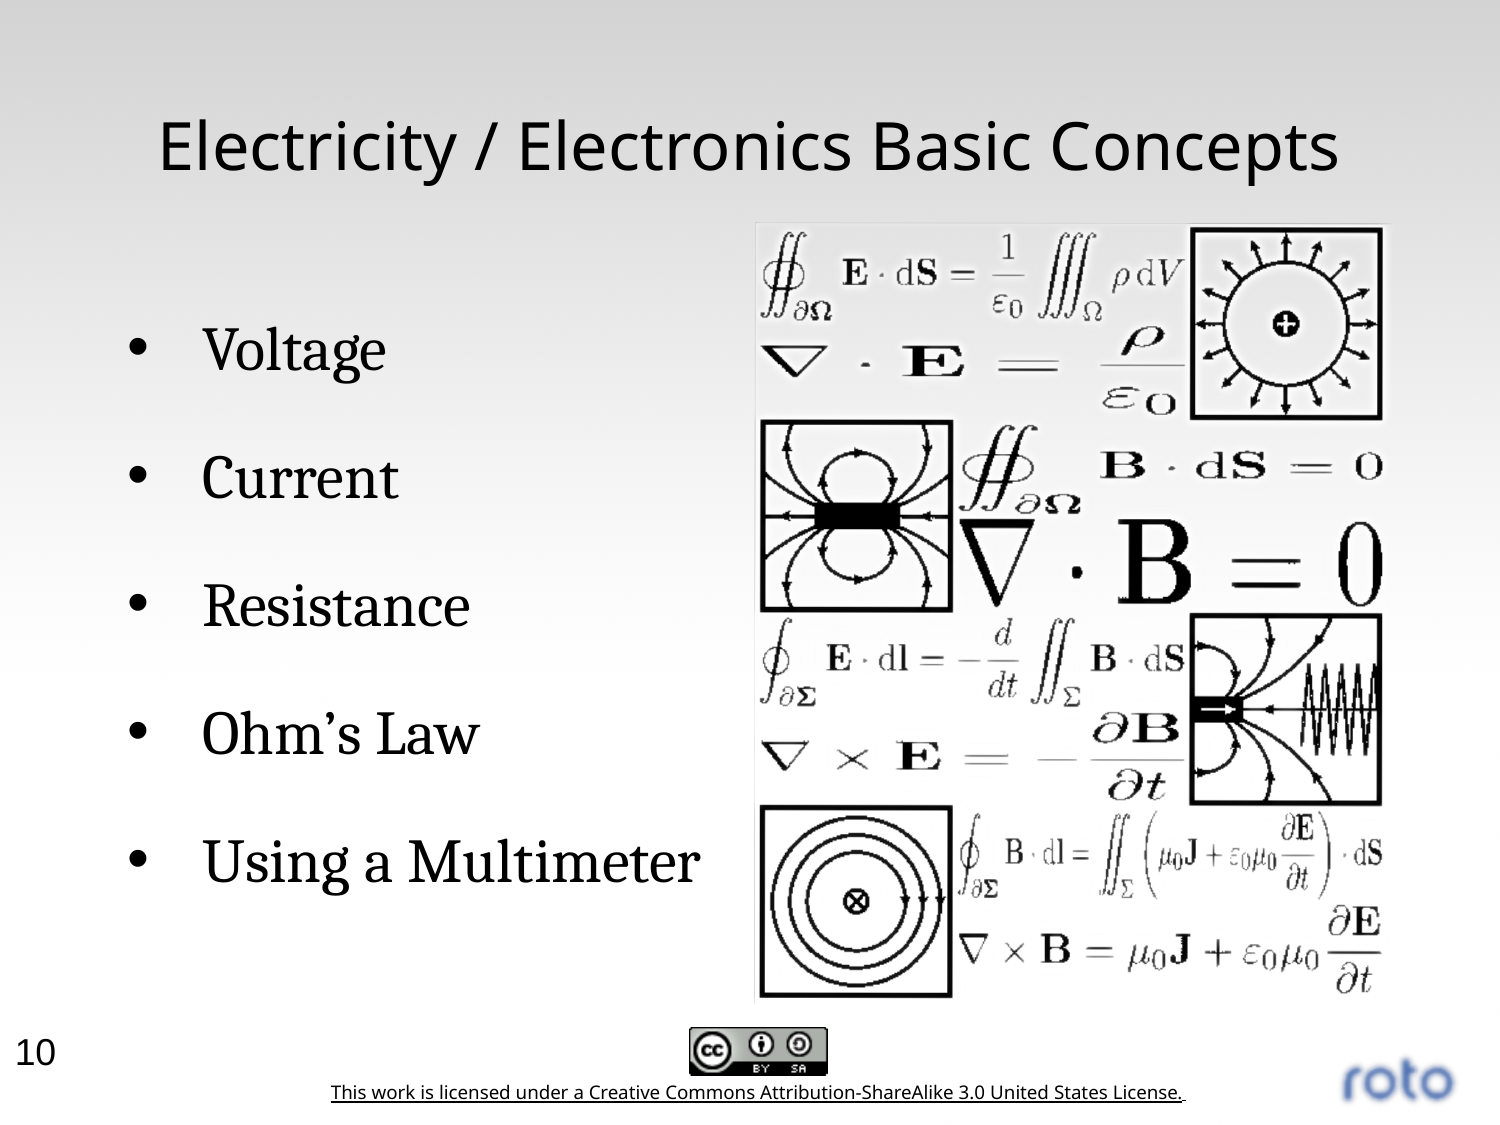

# Electricity / Electronics Basic Concepts
Voltage
Current
Resistance
Ohm’s Law
Using a Multimeter